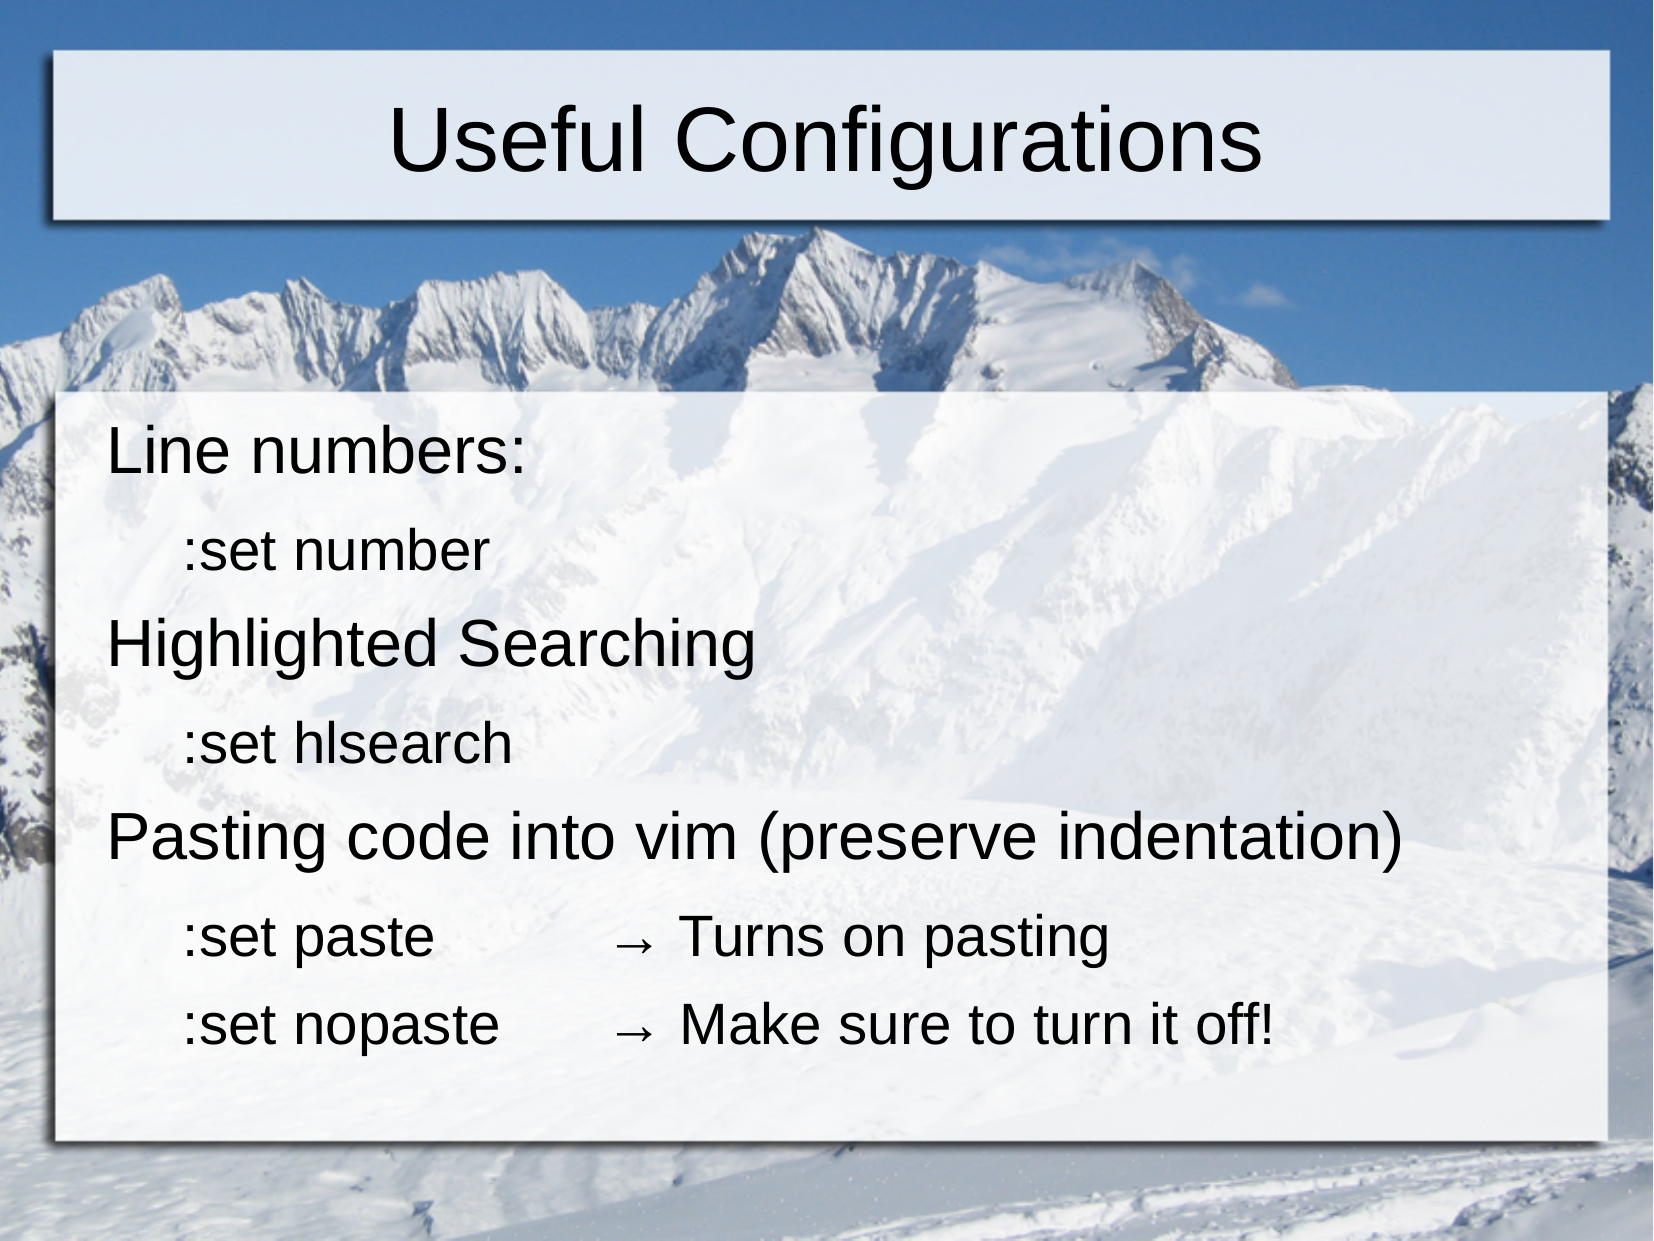

# Useful Configurations
Line numbers:
:set number
Highlighted Searching
:set hlsearch
Pasting code into vim (preserve indentation)
:set paste			→ Turns on pasting
:set nopaste		→ Make sure to turn it off!